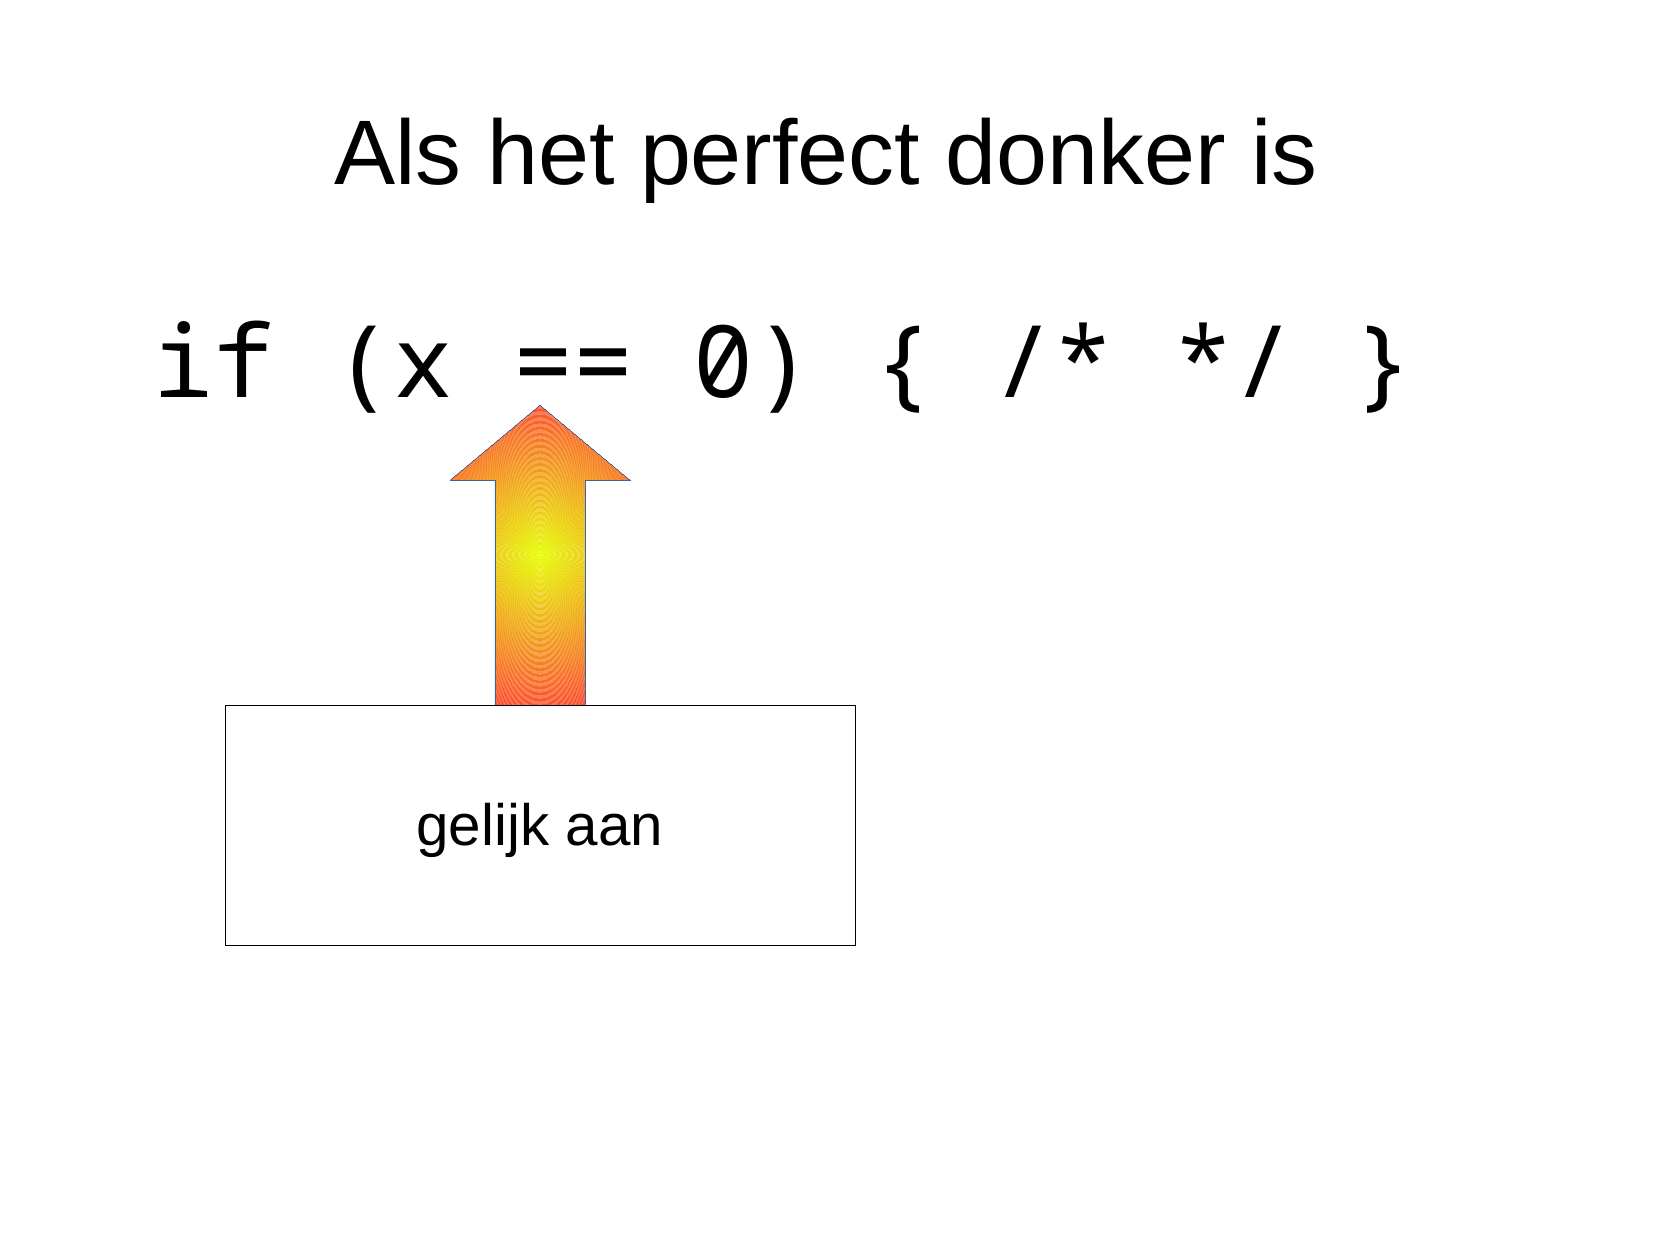

# Als het perfect donker is
if (x == 0) { /* */ }
gelijk aan